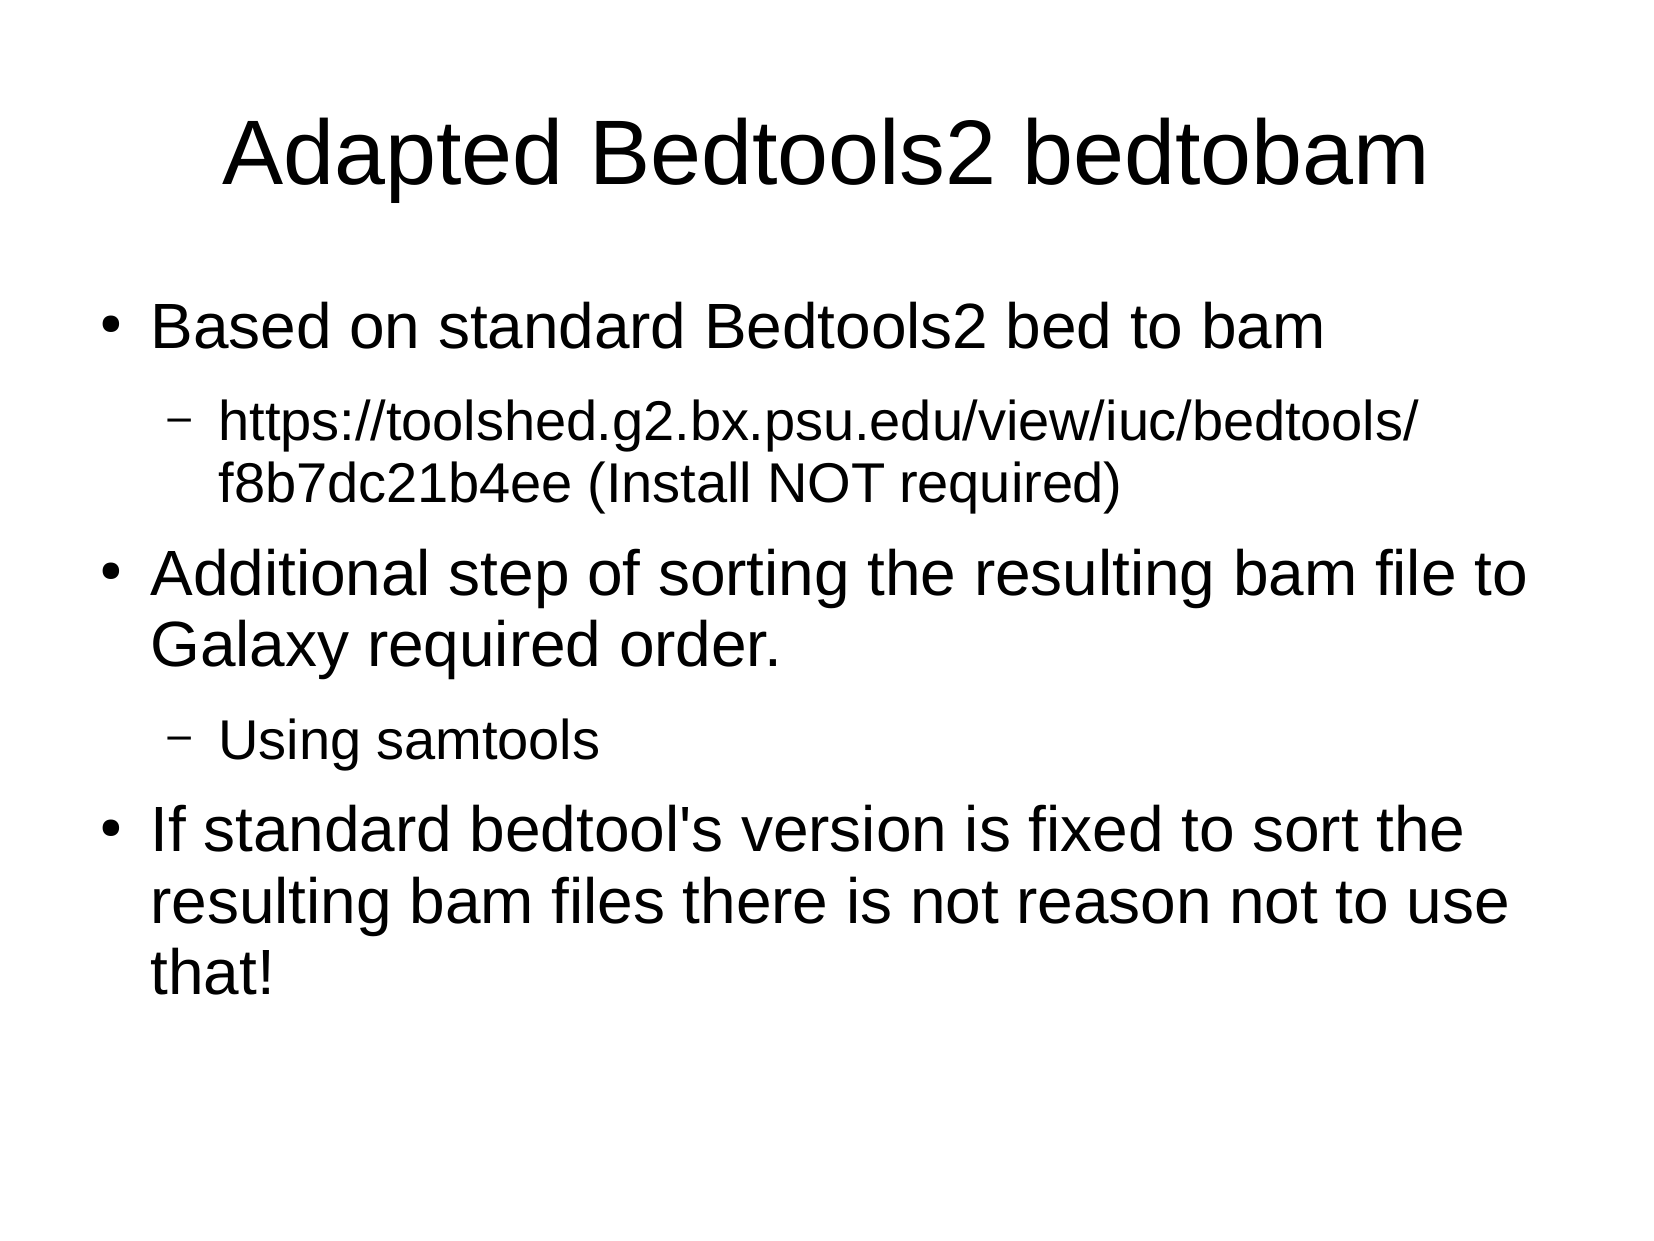

# Adapted Bedtools2 bedtobam
Based on standard Bedtools2 bed to bam
https://toolshed.g2.bx.psu.edu/view/iuc/bedtools/f8b7dc21b4ee (Install NOT required)
Additional step of sorting the resulting bam file to Galaxy required order.
Using samtools
If standard bedtool's version is fixed to sort the resulting bam files there is not reason not to use that!